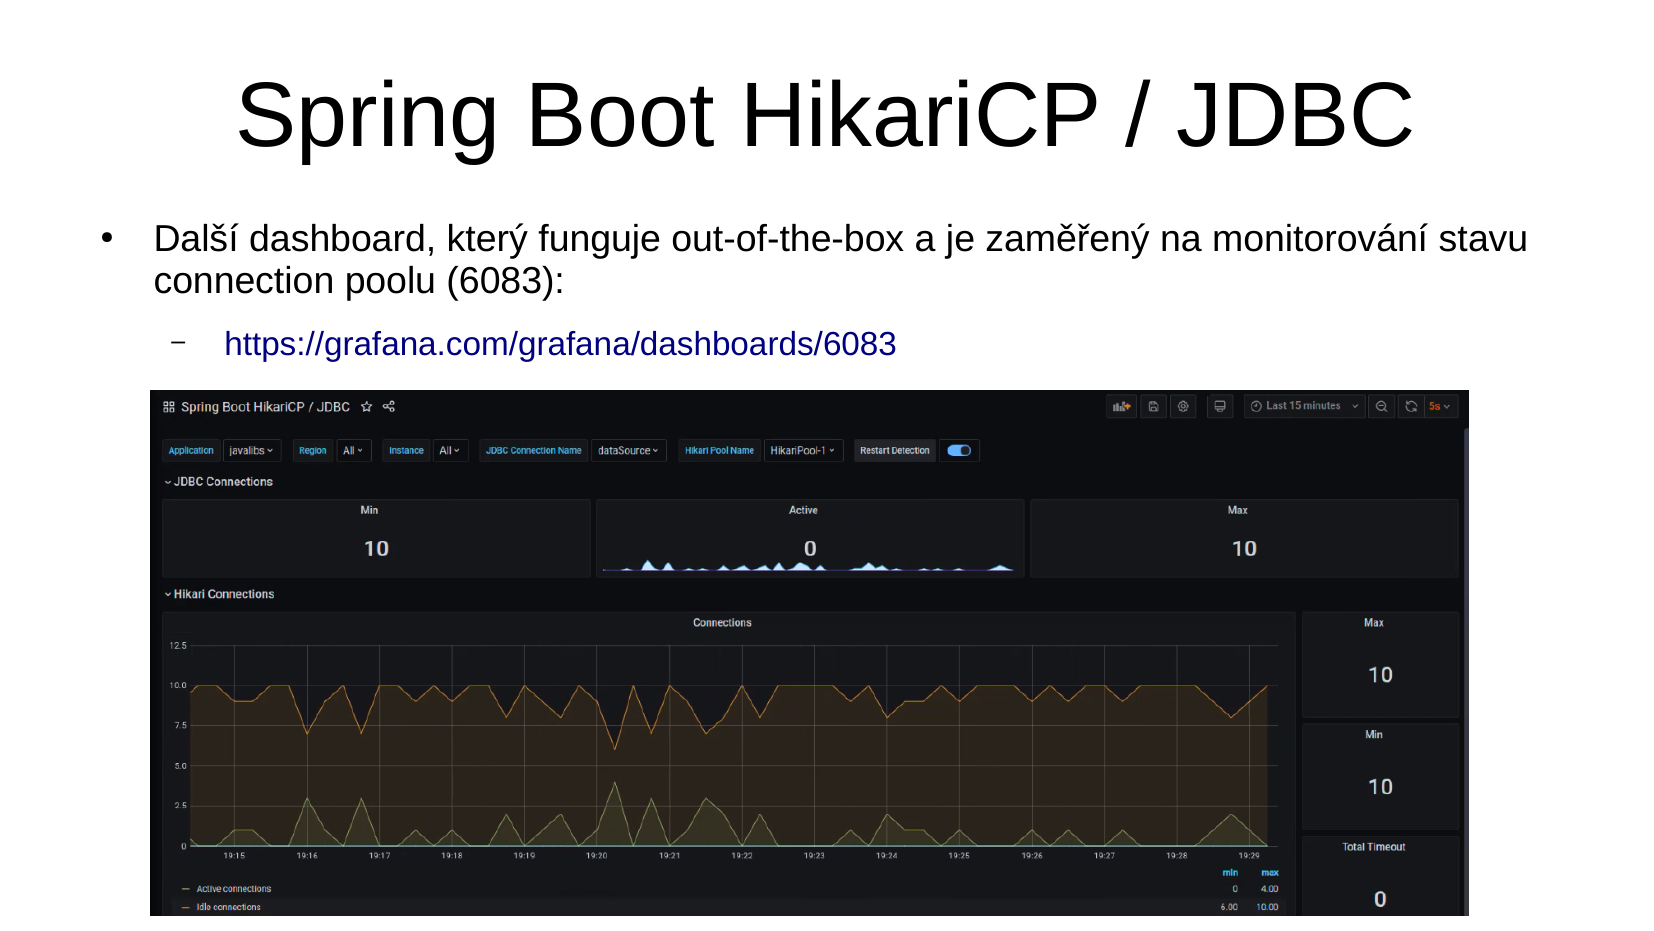

# Spring Boot HikariCP / JDBC
Další dashboard, který funguje out-of-the-box a je zaměřený na monitorování stavu connection poolu (6083):
https://grafana.com/grafana/dashboards/6083